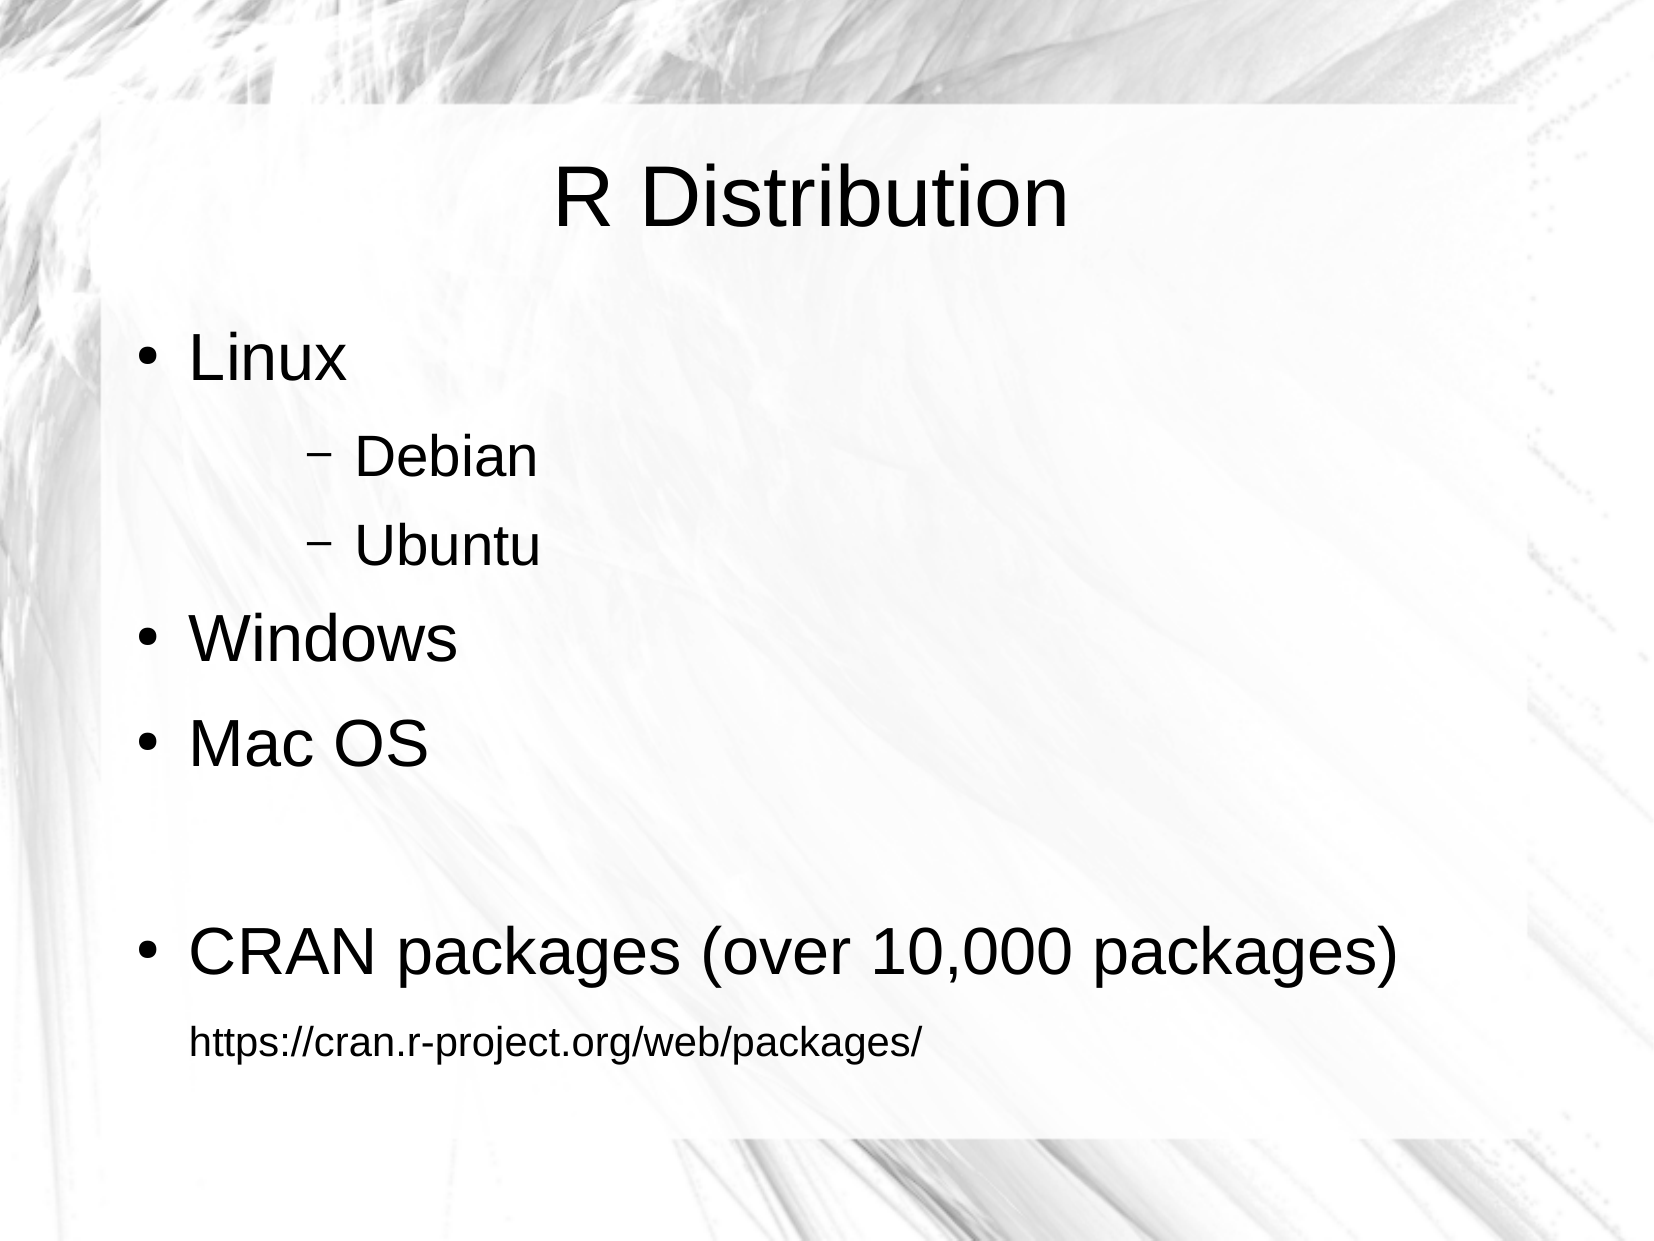

# R Distribution
Linux
Debian
Ubuntu
Windows
Mac OS
CRAN packages (over 10,000 packages)
https://cran.r-project.org/web/packages/